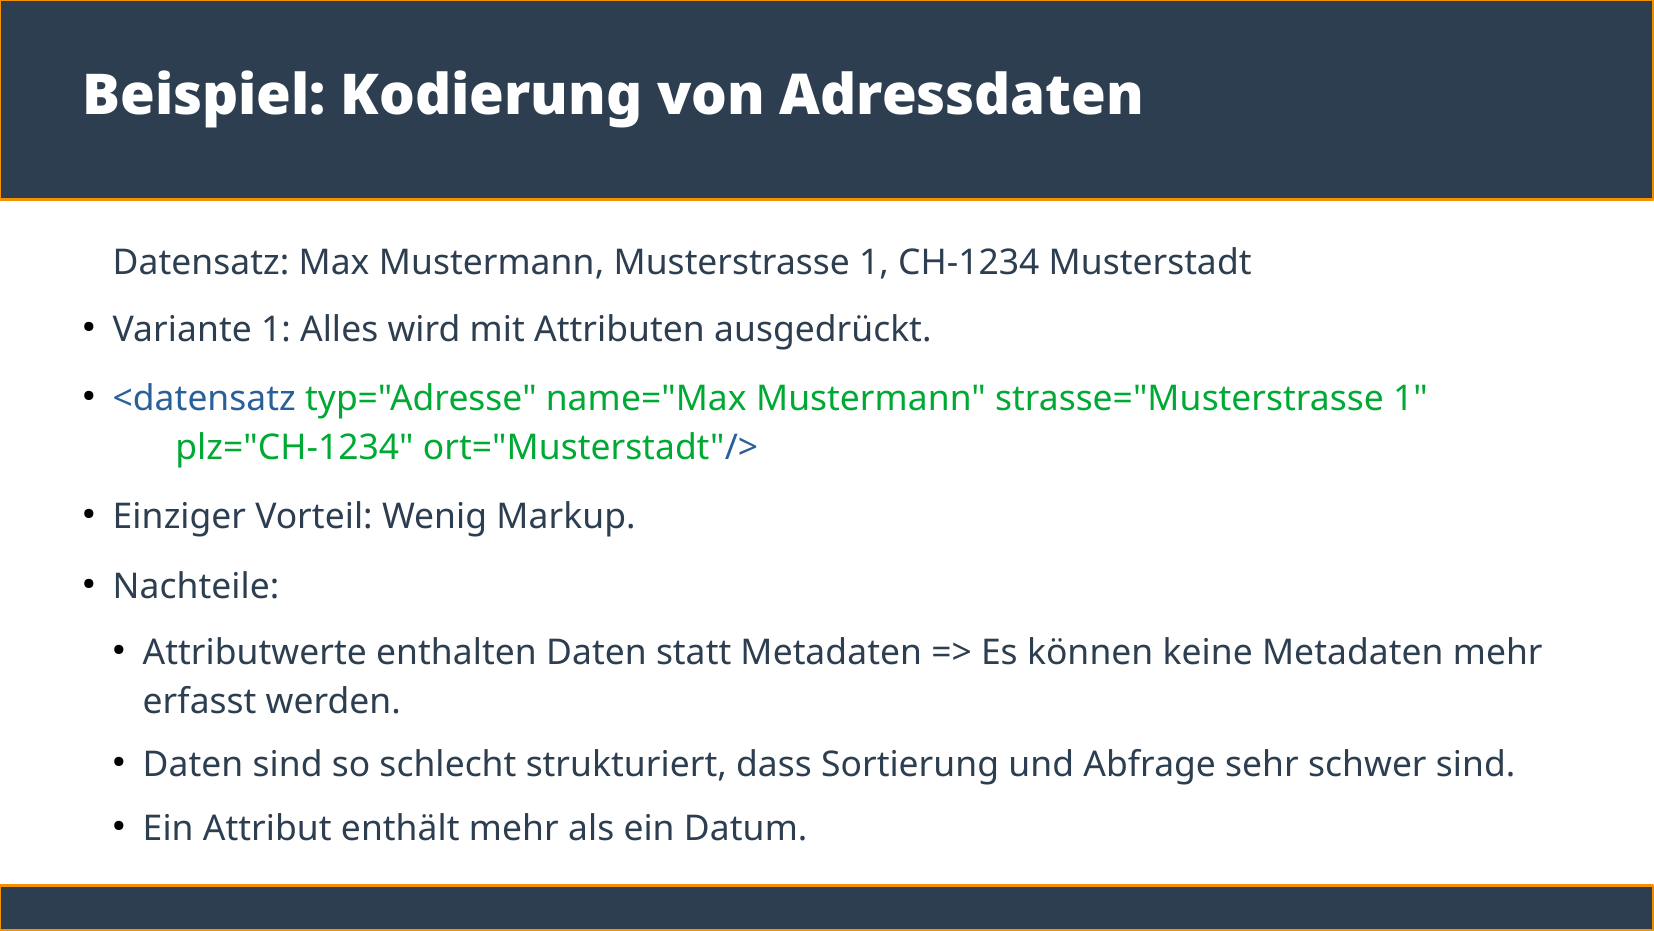

# Beispiel: Kodierung von Adressdaten
Datensatz: Max Mustermann, Musterstrasse 1, CH-1234 Musterstadt
Variante 1: Alles wird mit Attributen ausgedrückt.
<datensatz typ="Adresse" name="Max Mustermann" strasse="Musterstrasse 1"
	plz="CH-1234" ort="Musterstadt"/>
Einziger Vorteil: Wenig Markup.
Nachteile:
Attributwerte enthalten Daten statt Metadaten => Es können keine Metadaten mehr erfasst werden.
Daten sind so schlecht strukturiert, dass Sortierung und Abfrage sehr schwer sind.
Ein Attribut enthält mehr als ein Datum.